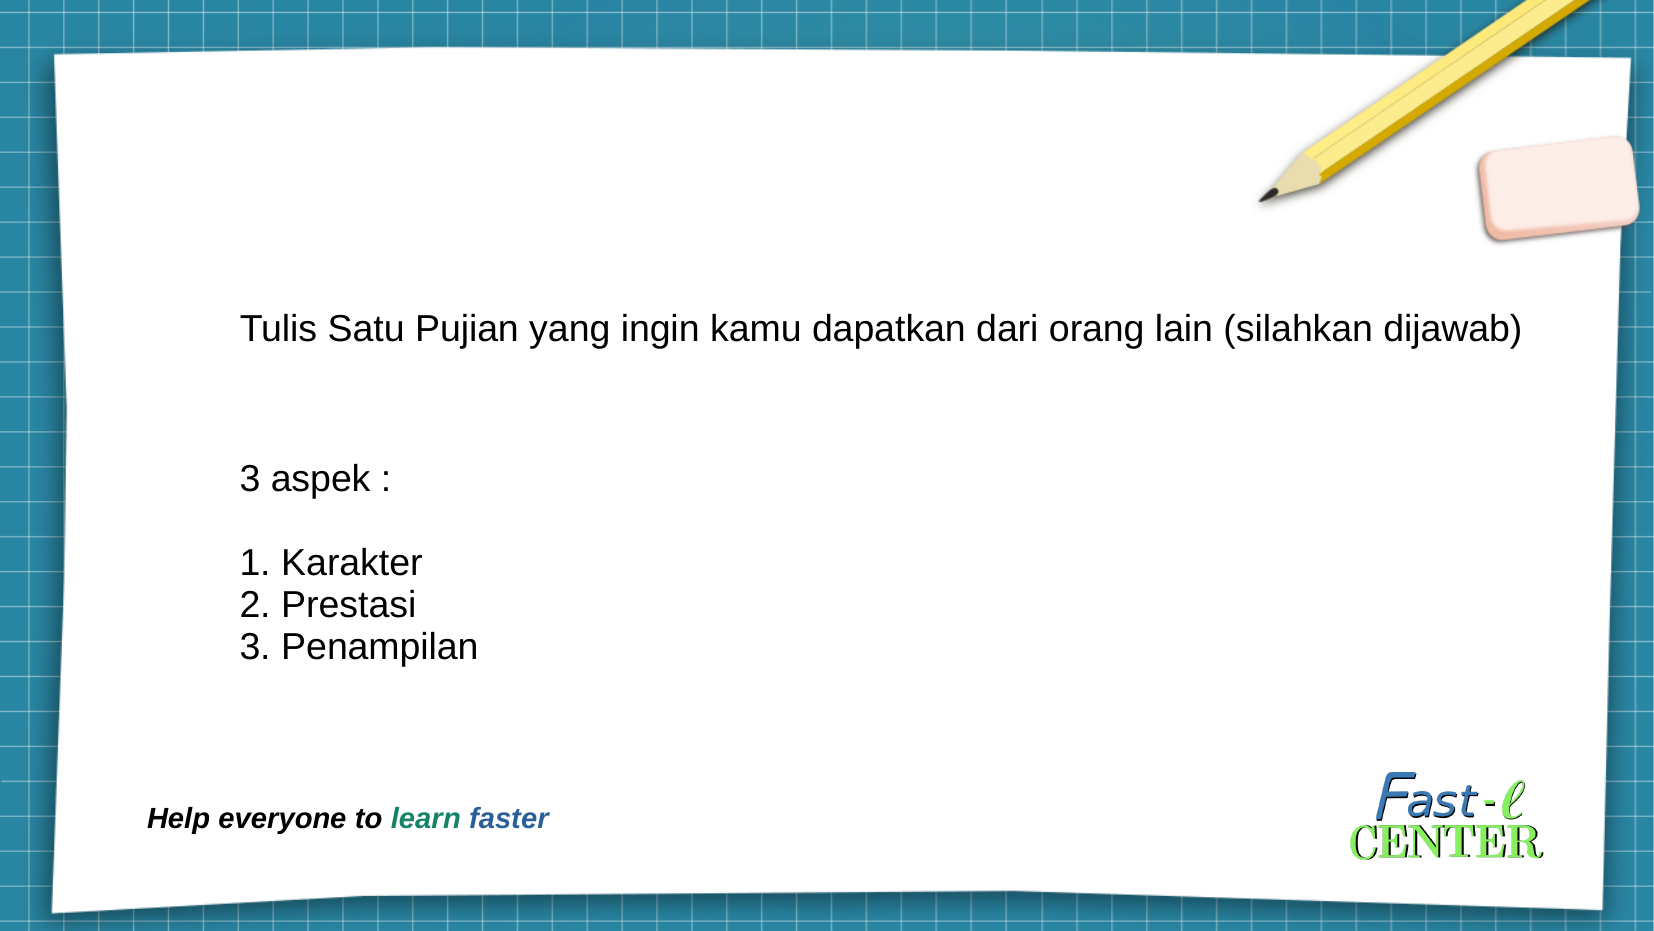

Tulis Satu Pujian yang ingin kamu dapatkan dari orang lain (silahkan dijawab)
3 aspek :
1. Karakter
2. Prestasi
3. Penampilan
Help everyone to learn faster